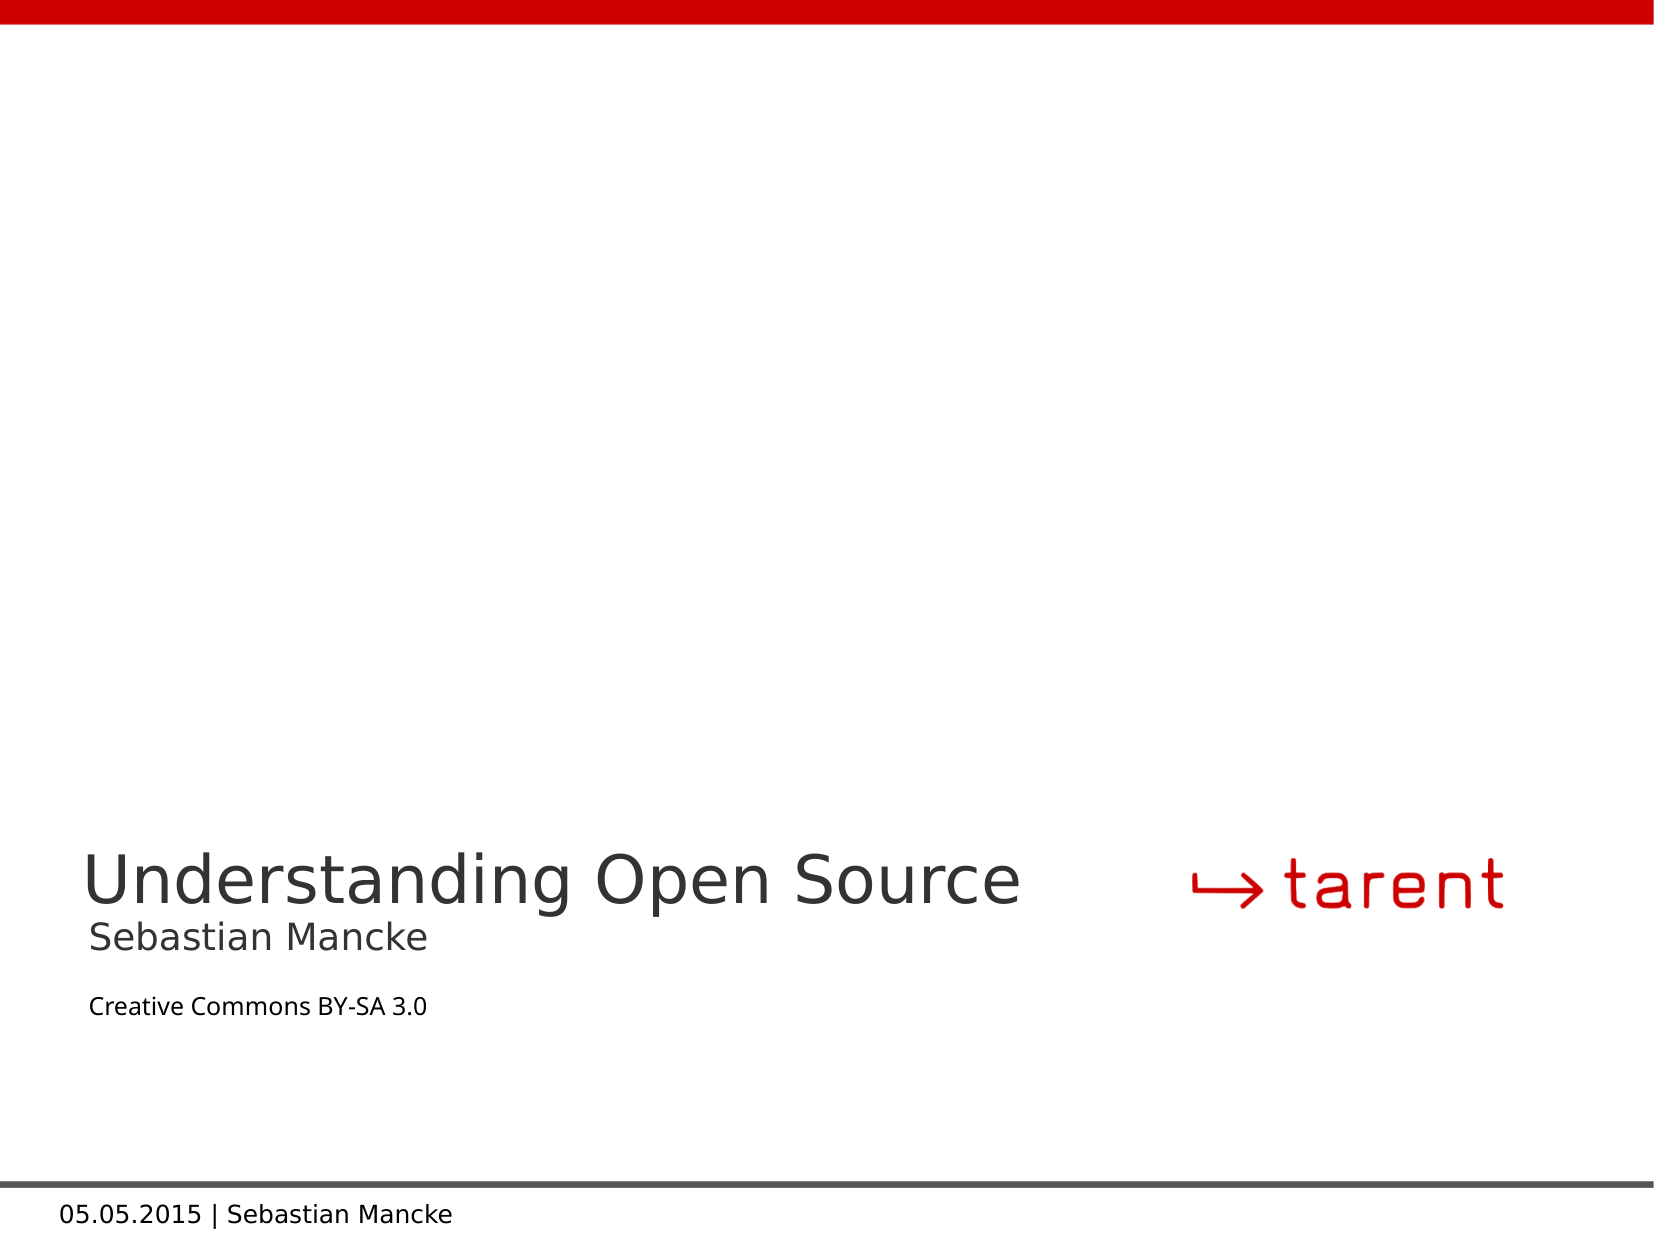

# Understanding Open Source
Sebastian Mancke
Creative Commons BY-SA 3.0